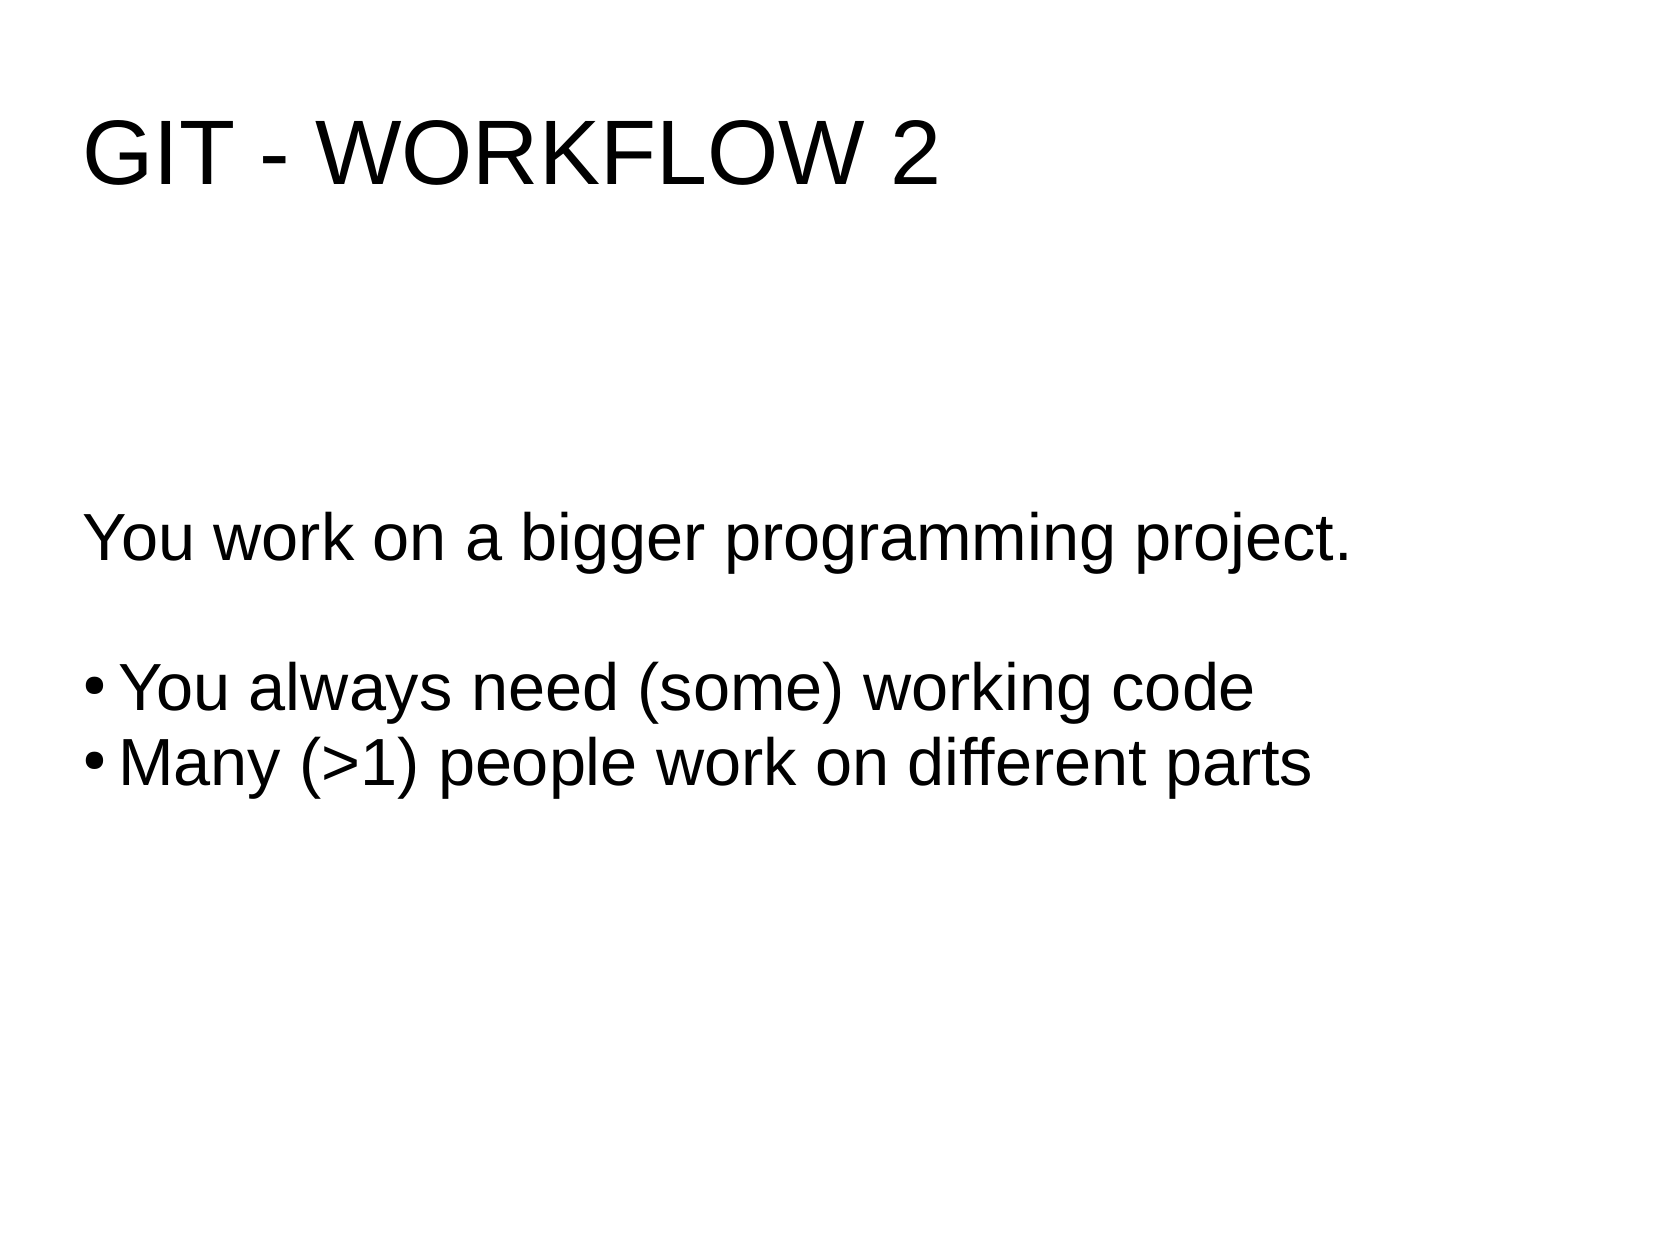

# GIT - WORKFLOW 2
You work on a bigger programming project.
You always need (some) working code
Many (>1) people work on different parts